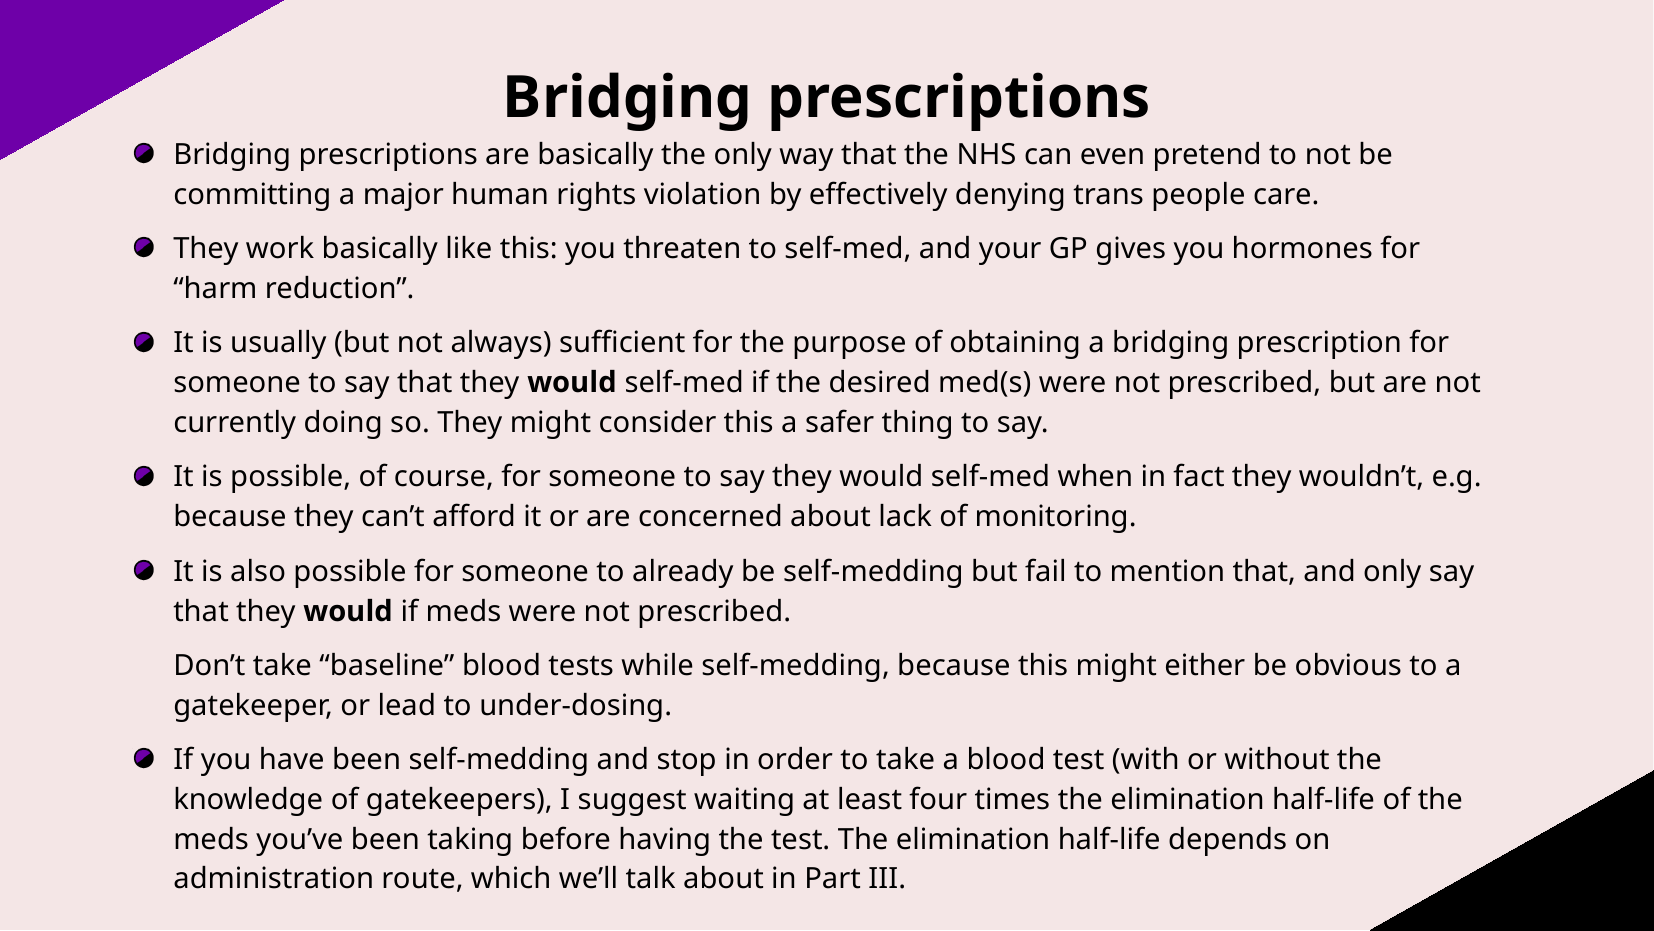

# Bridging prescriptions
Bridging prescriptions are basically the only way that the NHS can even pretend to not be committing a major human rights violation by effectively denying trans people care.
They work basically like this: you threaten to self-med, and your GP gives you hormones for “harm reduction”.
It is usually (but not always) sufficient for the purpose of obtaining a bridging prescription for someone to say that they would self-med if the desired med(s) were not prescribed, but are not currently doing so. They might consider this a safer thing to say.
It is possible, of course, for someone to say they would self-med when in fact they wouldn’t, e.g. because they can’t afford it or are concerned about lack of monitoring.
It is also possible for someone to already be self-medding but fail to mention that, and only say that they would if meds were not prescribed.
Don’t take “baseline” blood tests while self-medding, because this might either be obvious to a gatekeeper, or lead to under-dosing.
If you have been self-medding and stop in order to take a blood test (with or without the knowledge of gatekeepers), I suggest waiting at least four times the elimination half-life of the meds you’ve been taking before having the test. The elimination half-life depends on administration route, which we’ll talk about in Part III.